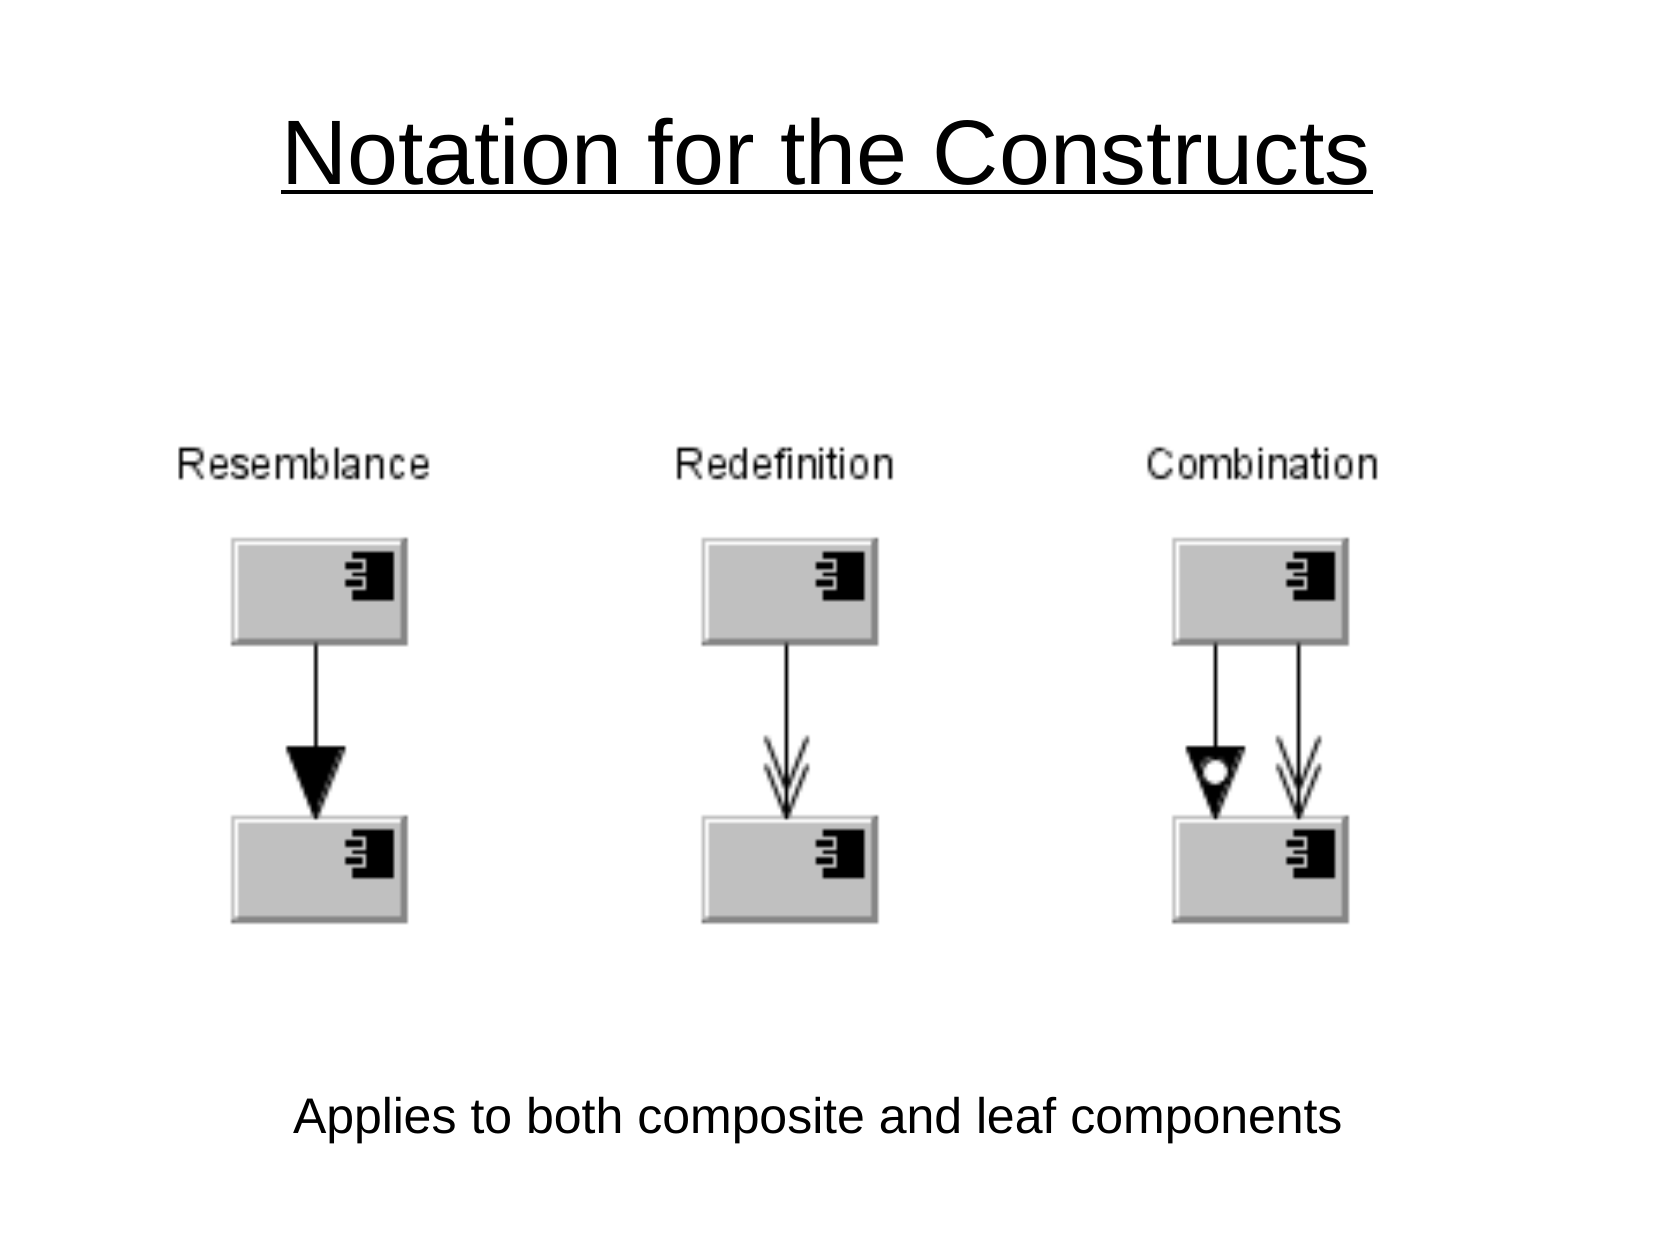

# Notation for the Constructs
Applies to both composite and leaf components